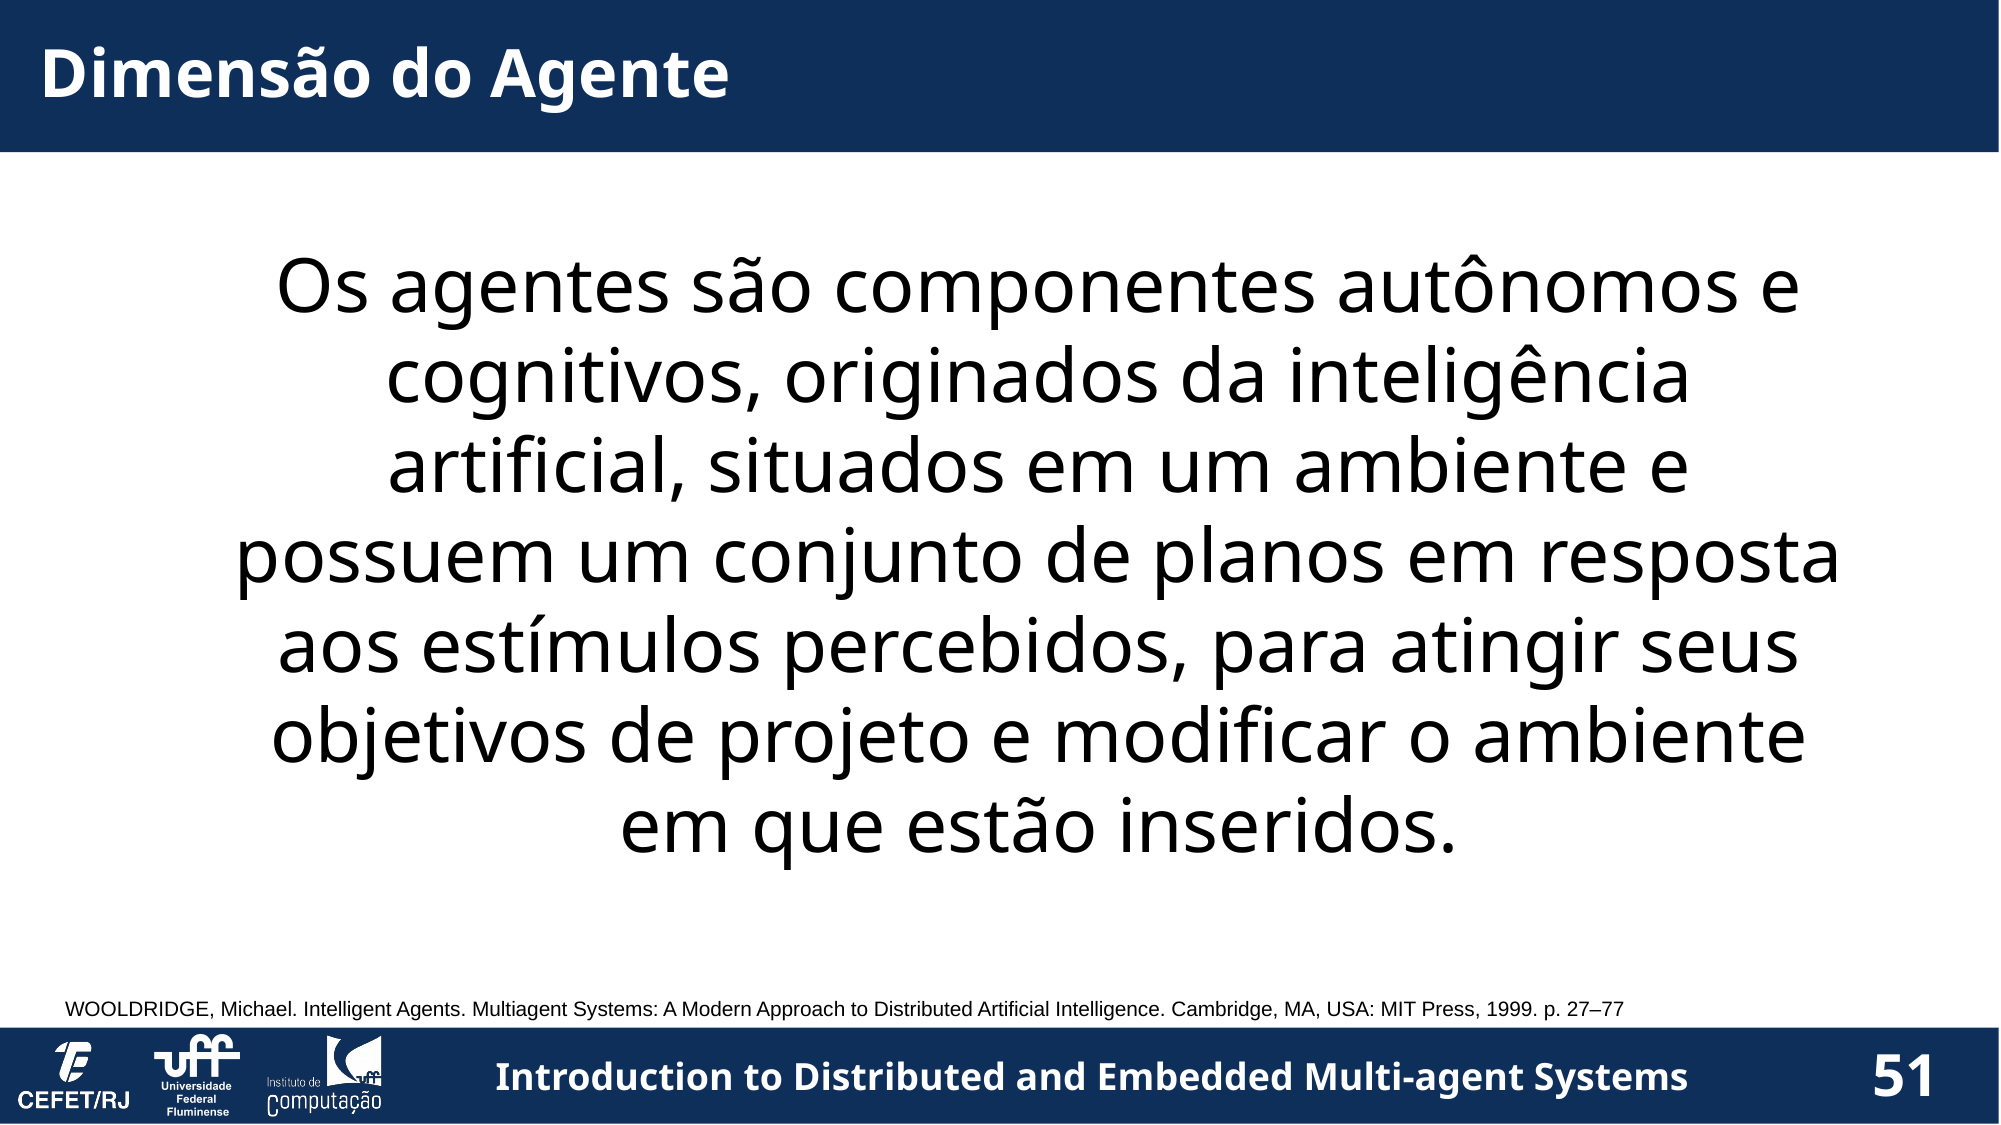

Dimensão do Agente
Os agentes são componentes autônomos e cognitivos, originados da inteligência artificial, situados em um ambiente e possuem um conjunto de planos em resposta aos estímulos percebidos, para atingir seus objetivos de projeto e modificar o ambiente em que estão inseridos.
WOOLDRIDGE, Michael. Intelligent Agents. Multiagent Systems: A Modern Approach to Distributed Artificial Intelligence. Cambridge, MA, USA: MIT Press, 1999. p. 27–77